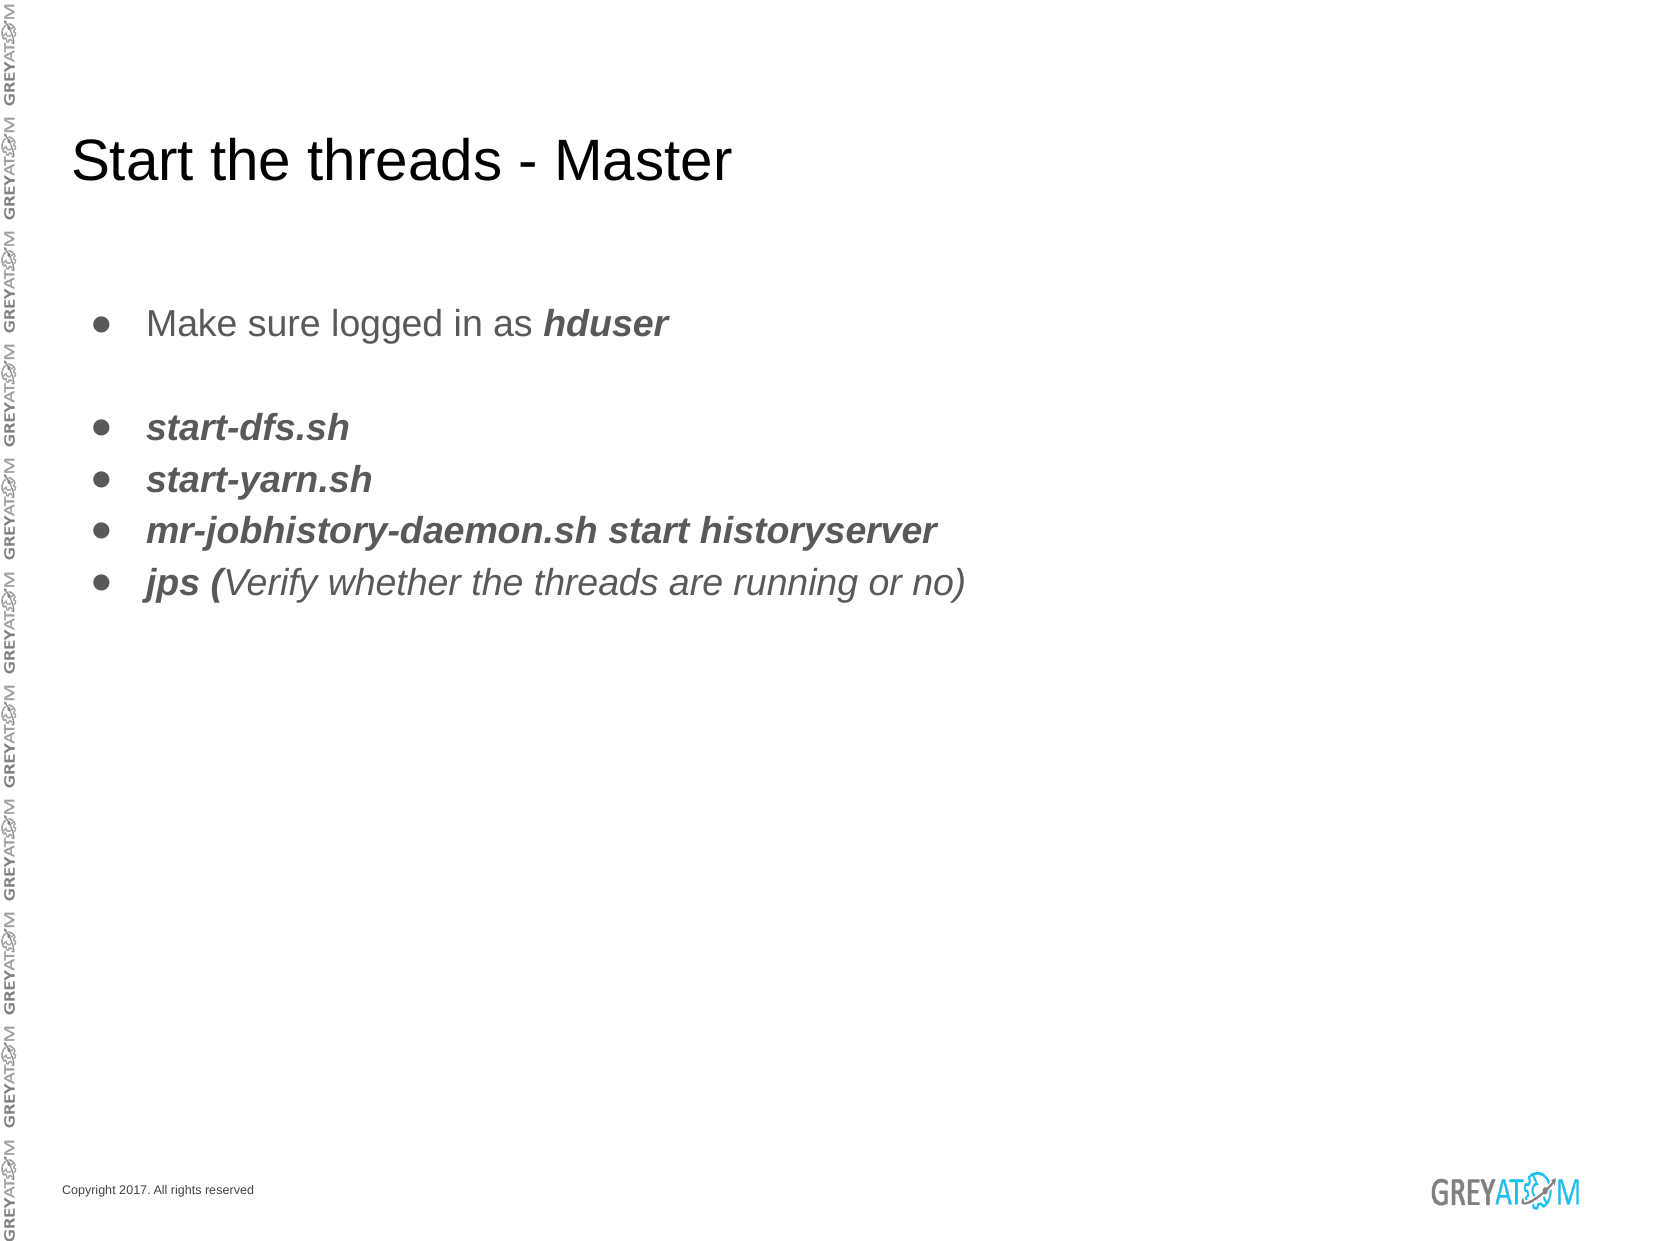

Start the threads - Master
Make sure logged in as hduser
start-dfs.sh
start-yarn.sh
mr-jobhistory-daemon.sh start historyserver
jps (Verify whether the threads are running or no)